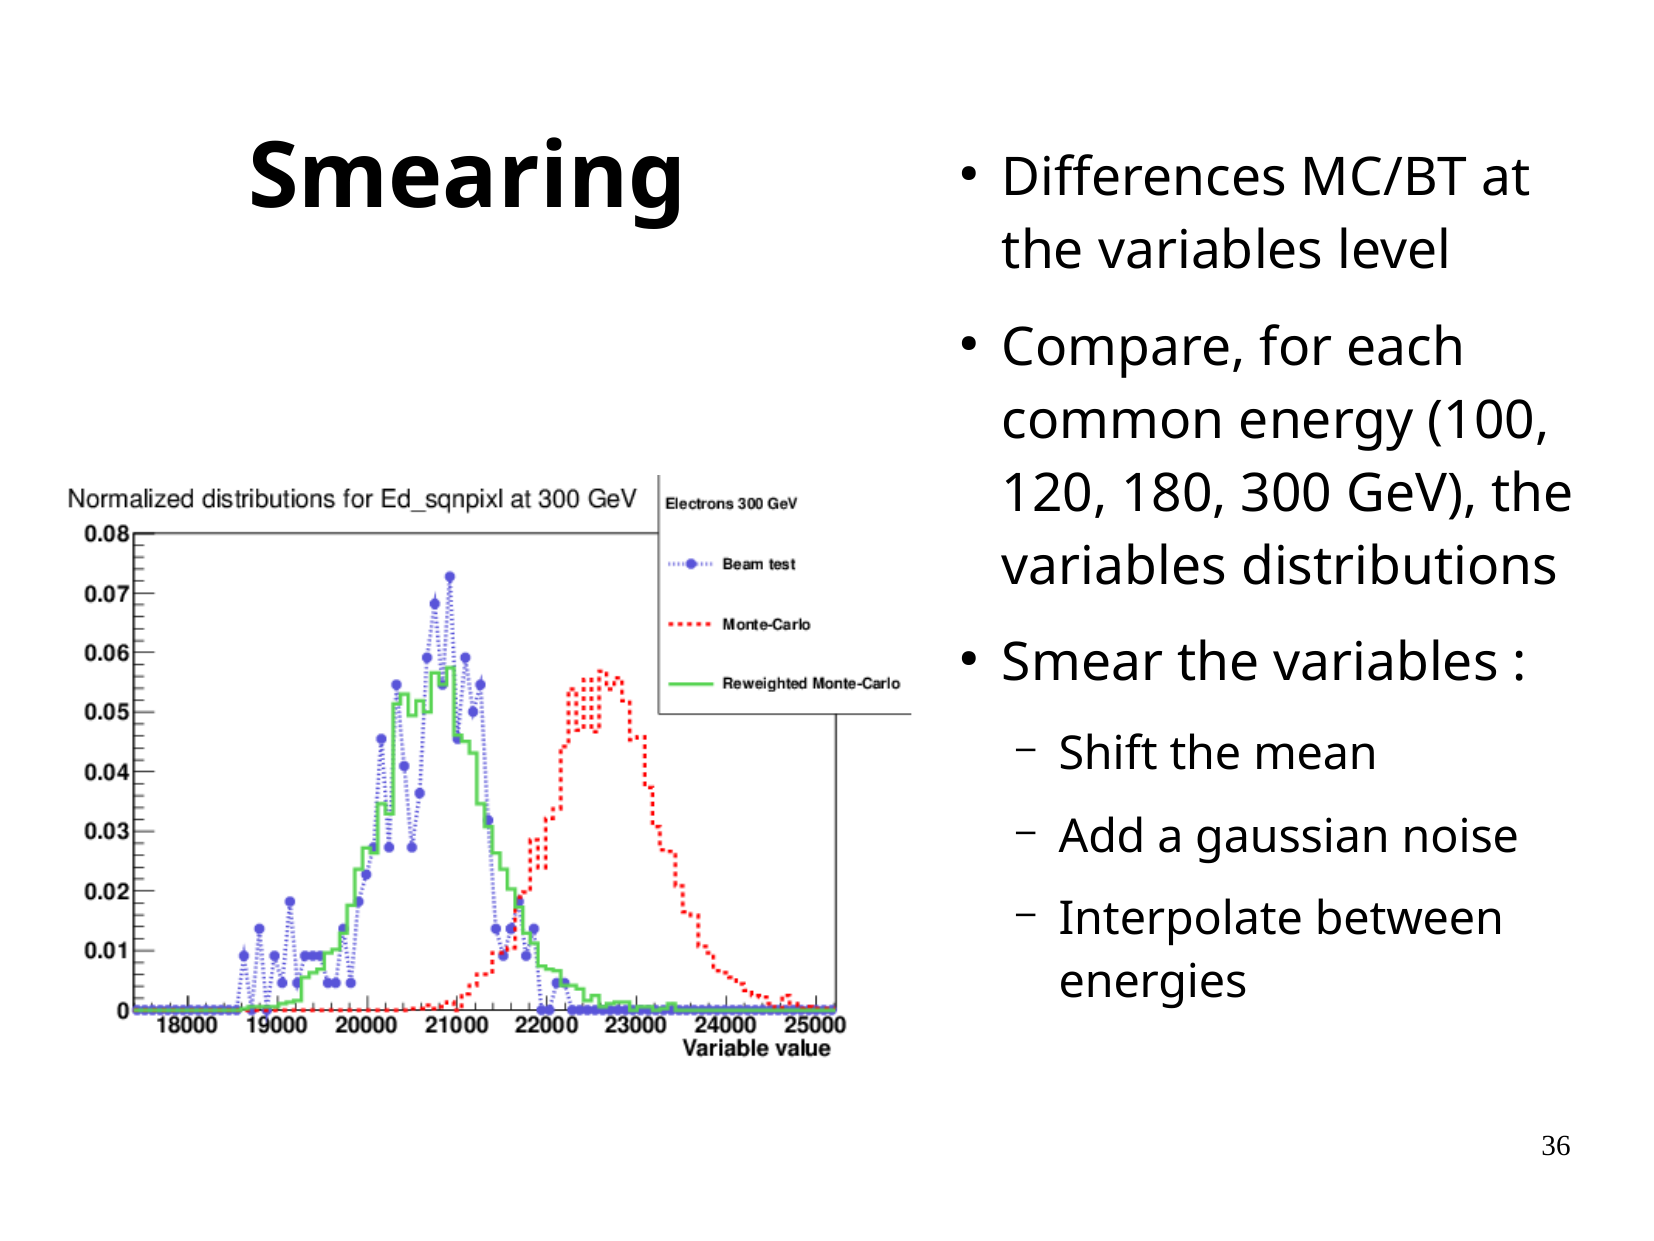

# Smearing
Differences MC/BT at the variables level
Compare, for each common energy (100, 120, 180, 300 GeV), the variables distributions
Smear the variables :
Shift the mean
Add a gaussian noise
Interpolate between energies
36